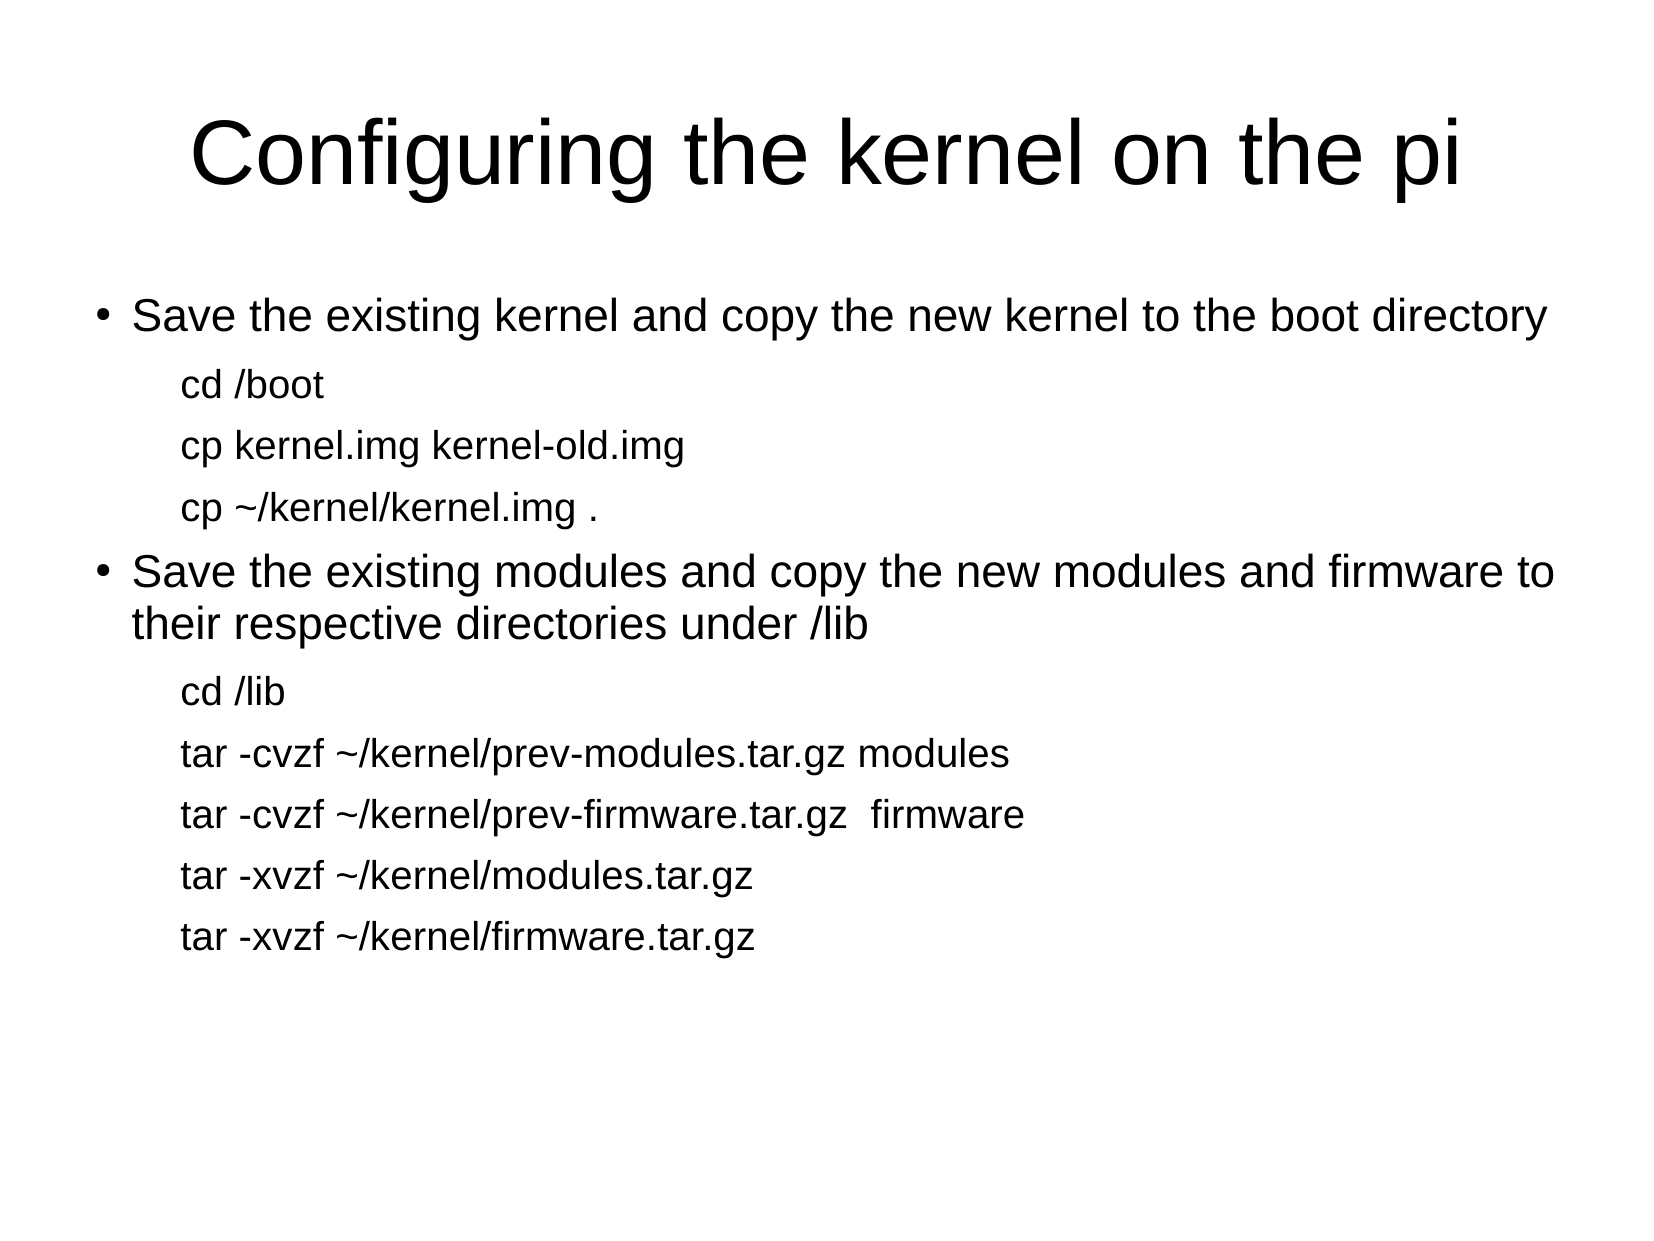

# Configuring the kernel on the pi
Save the existing kernel and copy the new kernel to the boot directory
cd /boot
cp kernel.img kernel-old.img
cp ~/kernel/kernel.img .
Save the existing modules and copy the new modules and firmware to their respective directories under /lib
cd /lib
tar -cvzf ~/kernel/prev-modules.tar.gz modules
tar -cvzf ~/kernel/prev-firmware.tar.gz firmware
tar -xvzf ~/kernel/modules.tar.gz
tar -xvzf ~/kernel/firmware.tar.gz